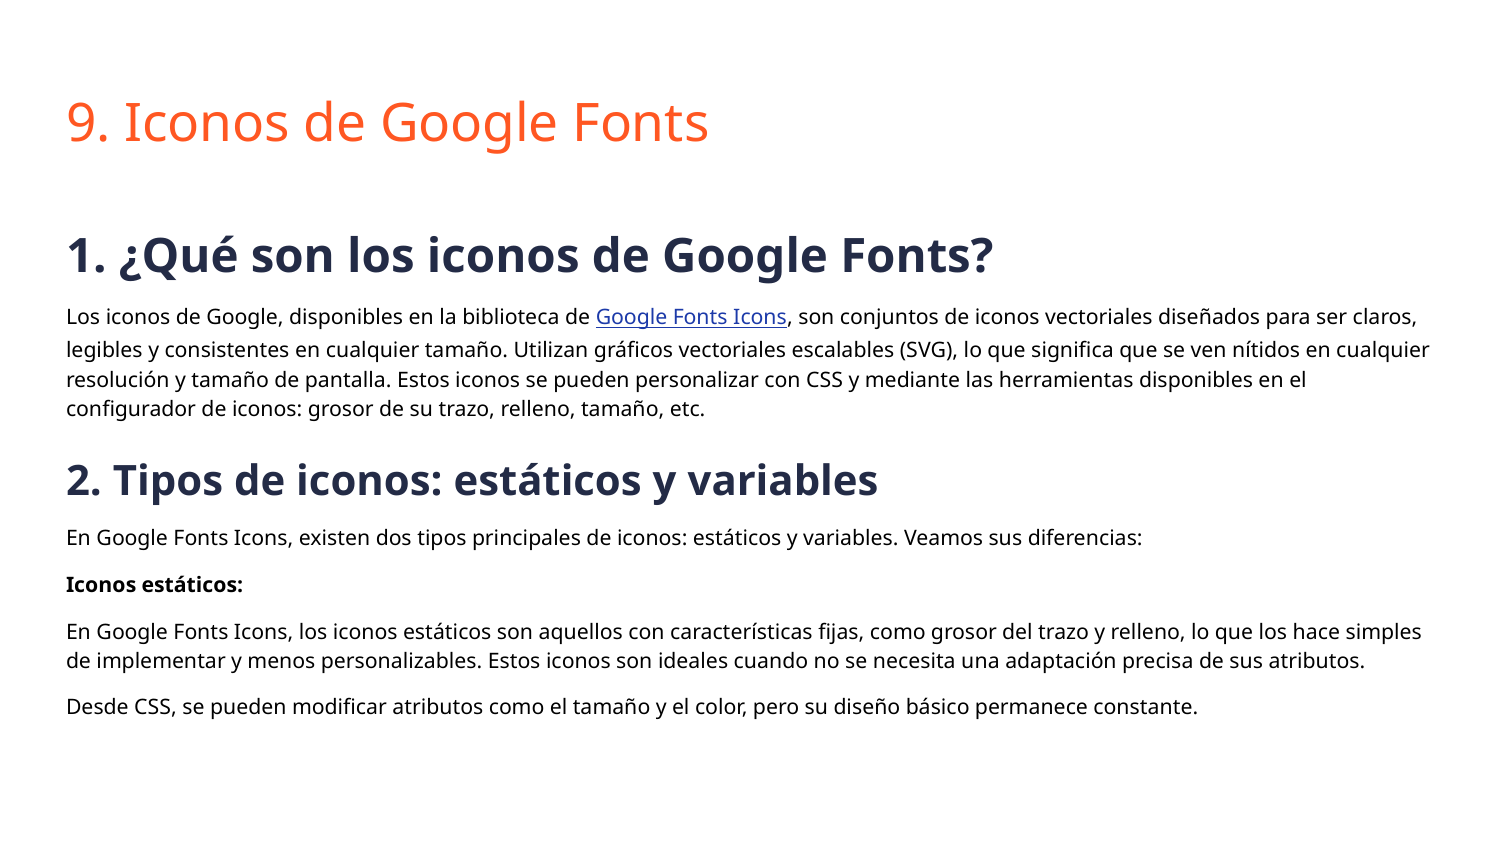

# 9. Iconos de Google Fonts
1. ¿Qué son los iconos de Google Fonts?
Los iconos de Google, disponibles en la biblioteca de Google Fonts Icons, son conjuntos de iconos vectoriales diseñados para ser claros, legibles y consistentes en cualquier tamaño. Utilizan gráficos vectoriales escalables (SVG), lo que significa que se ven nítidos en cualquier resolución y tamaño de pantalla. Estos iconos se pueden personalizar con CSS y mediante las herramientas disponibles en el configurador de iconos: grosor de su trazo, relleno, tamaño, etc.
2. Tipos de iconos: estáticos y variables
En Google Fonts Icons, existen dos tipos principales de iconos: estáticos y variables. Veamos sus diferencias:
Iconos estáticos:
En Google Fonts Icons, los iconos estáticos son aquellos con características fijas, como grosor del trazo y relleno, lo que los hace simples de implementar y menos personalizables. Estos iconos son ideales cuando no se necesita una adaptación precisa de sus atributos.
Desde CSS, se pueden modificar atributos como el tamaño y el color, pero su diseño básico permanece constante.